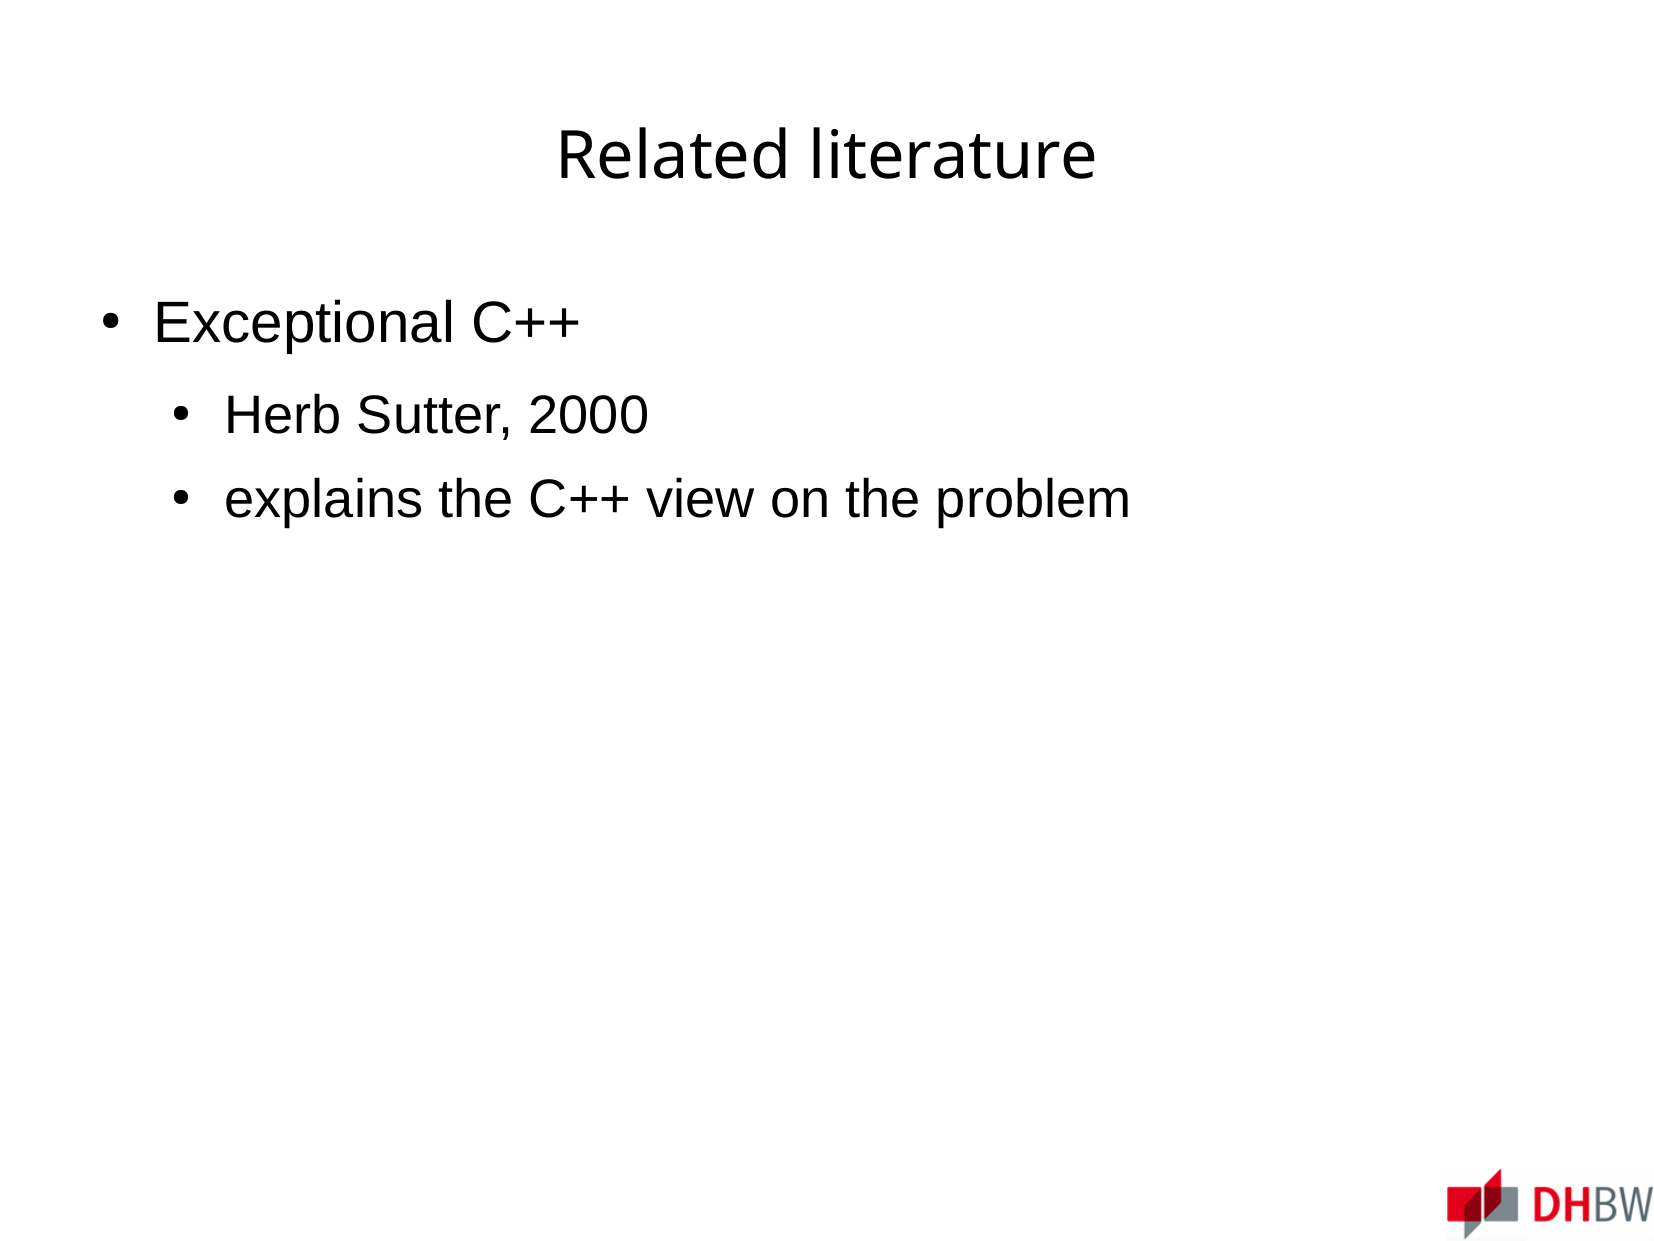

# Related literature
Exceptional C++
Herb Sutter, 2000
explains the C++ view on the problem